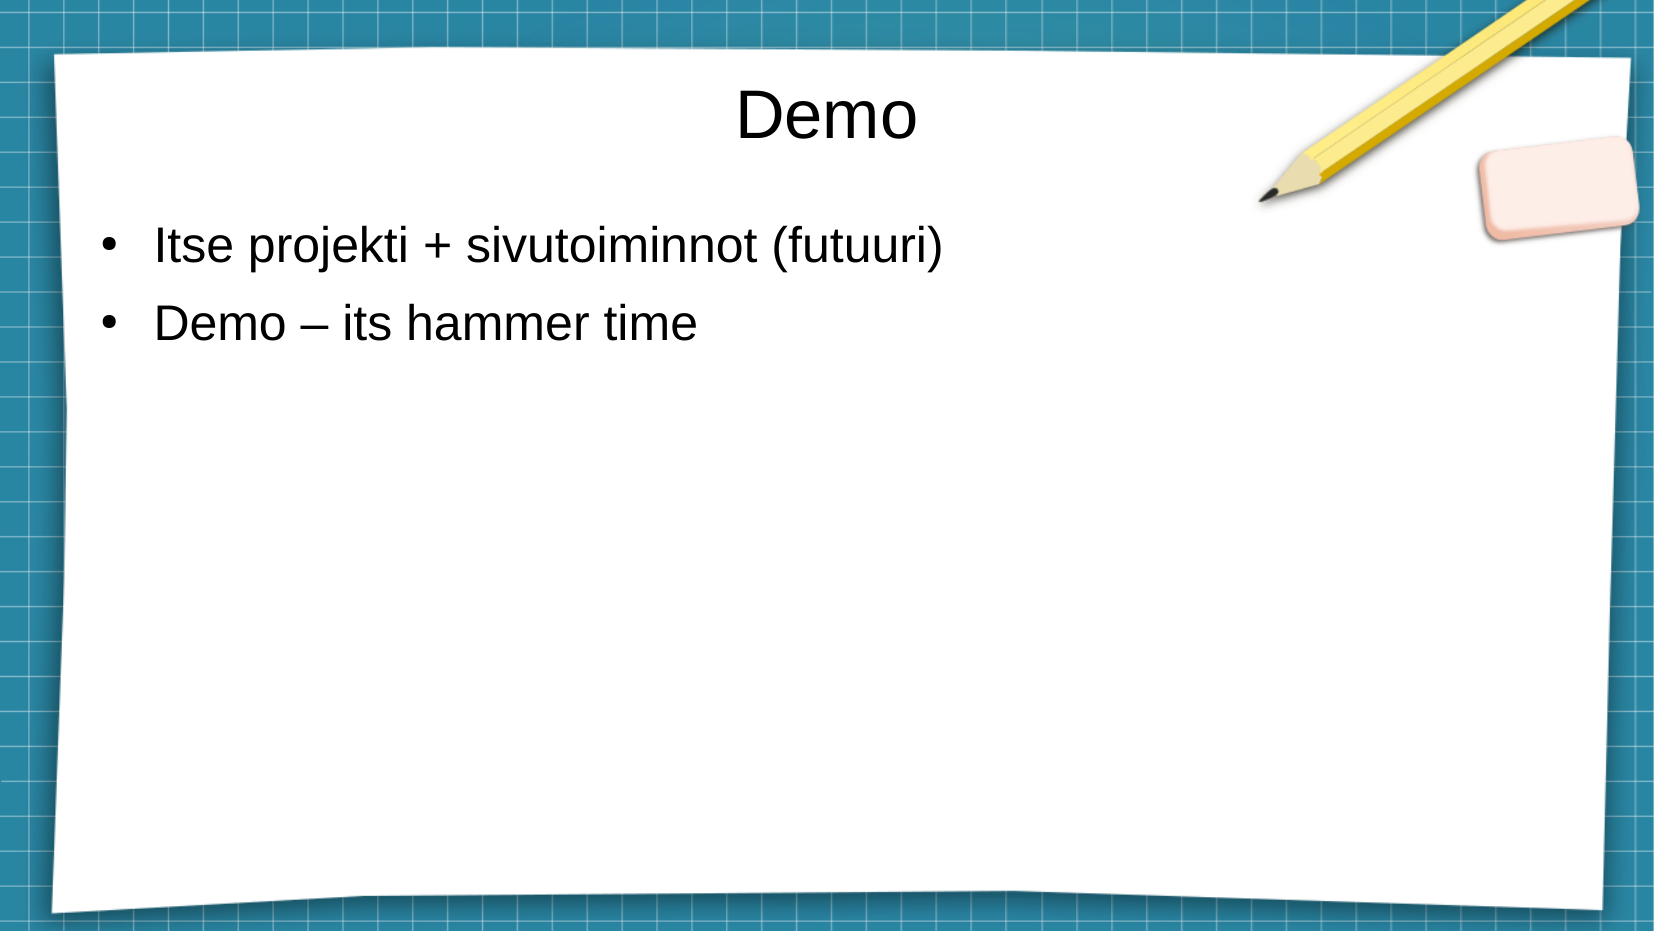

# Demo
Itse projekti + sivutoiminnot (futuuri)
Demo – its hammer time